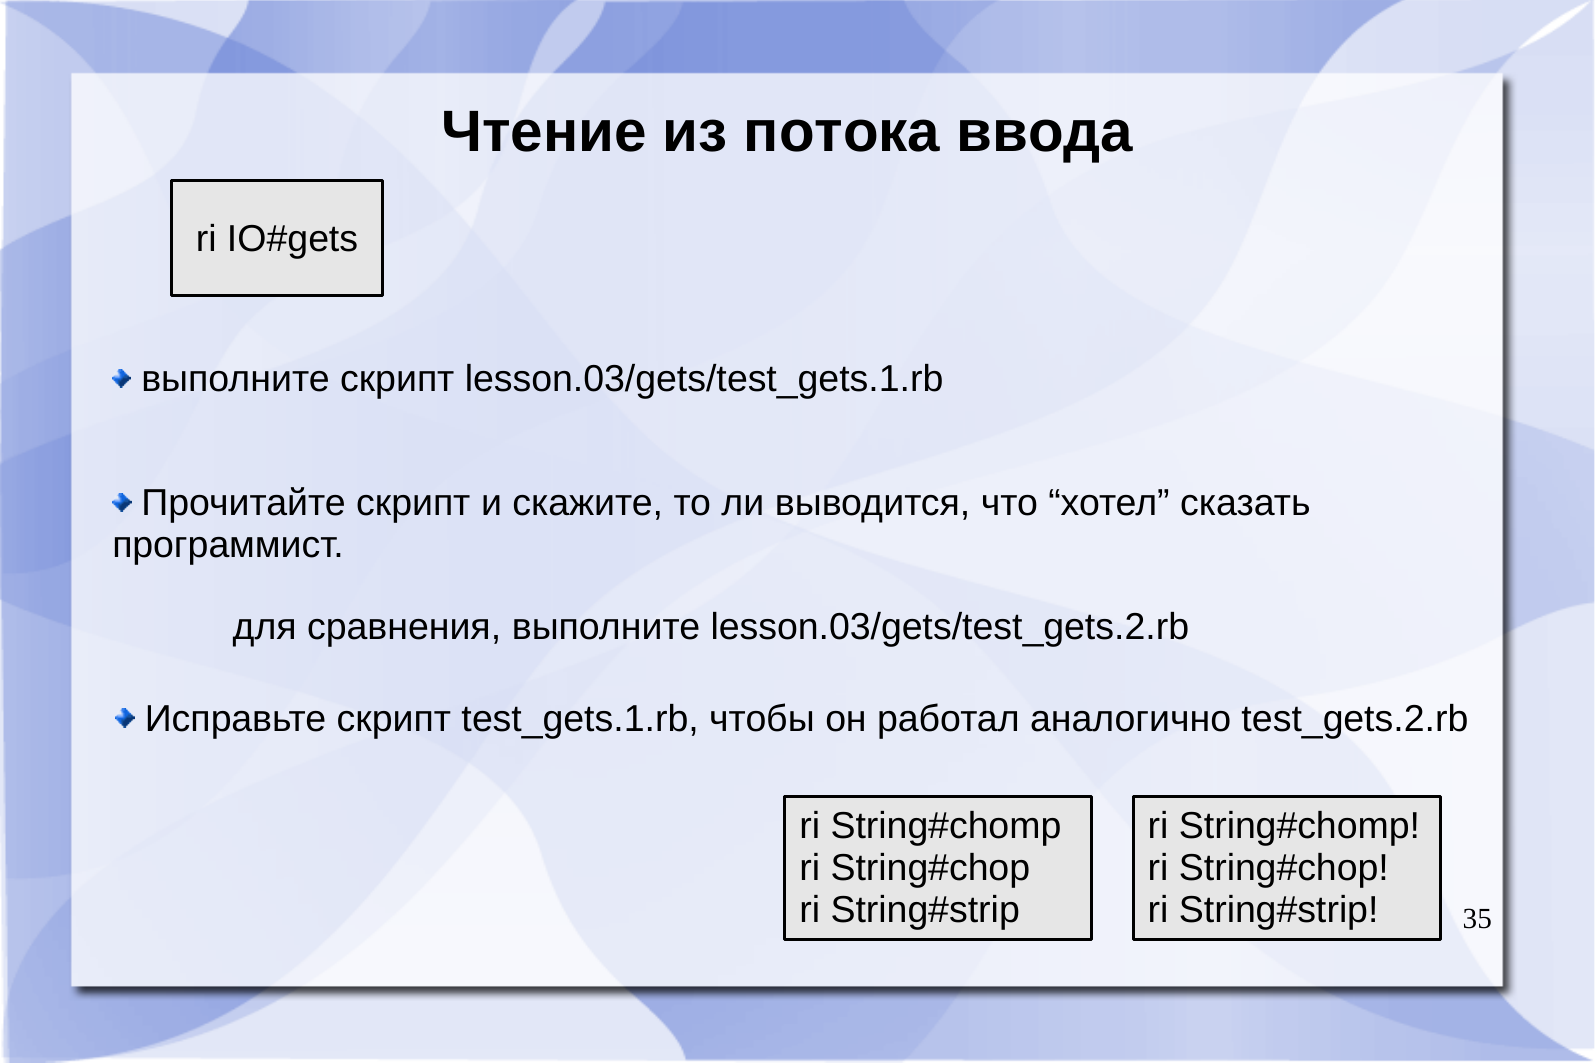

# Чтение из потока ввода
ri IO#gets
 выполните скрипт lesson.03/gets/test_gets.1.rb
 Прочитайте скрипт и скажите, то ли выводится, что “хотел” сказать программист.
для сравнения, выполните lesson.03/gets/test_gets.2.rb
 Исправьте скрипт test_gets.1.rb, чтобы он работал аналогично test_gets.2.rb
ri String#chomp
ri String#chop
ri String#strip
ri String#chomp!
ri String#chop!
ri String#strip!
35